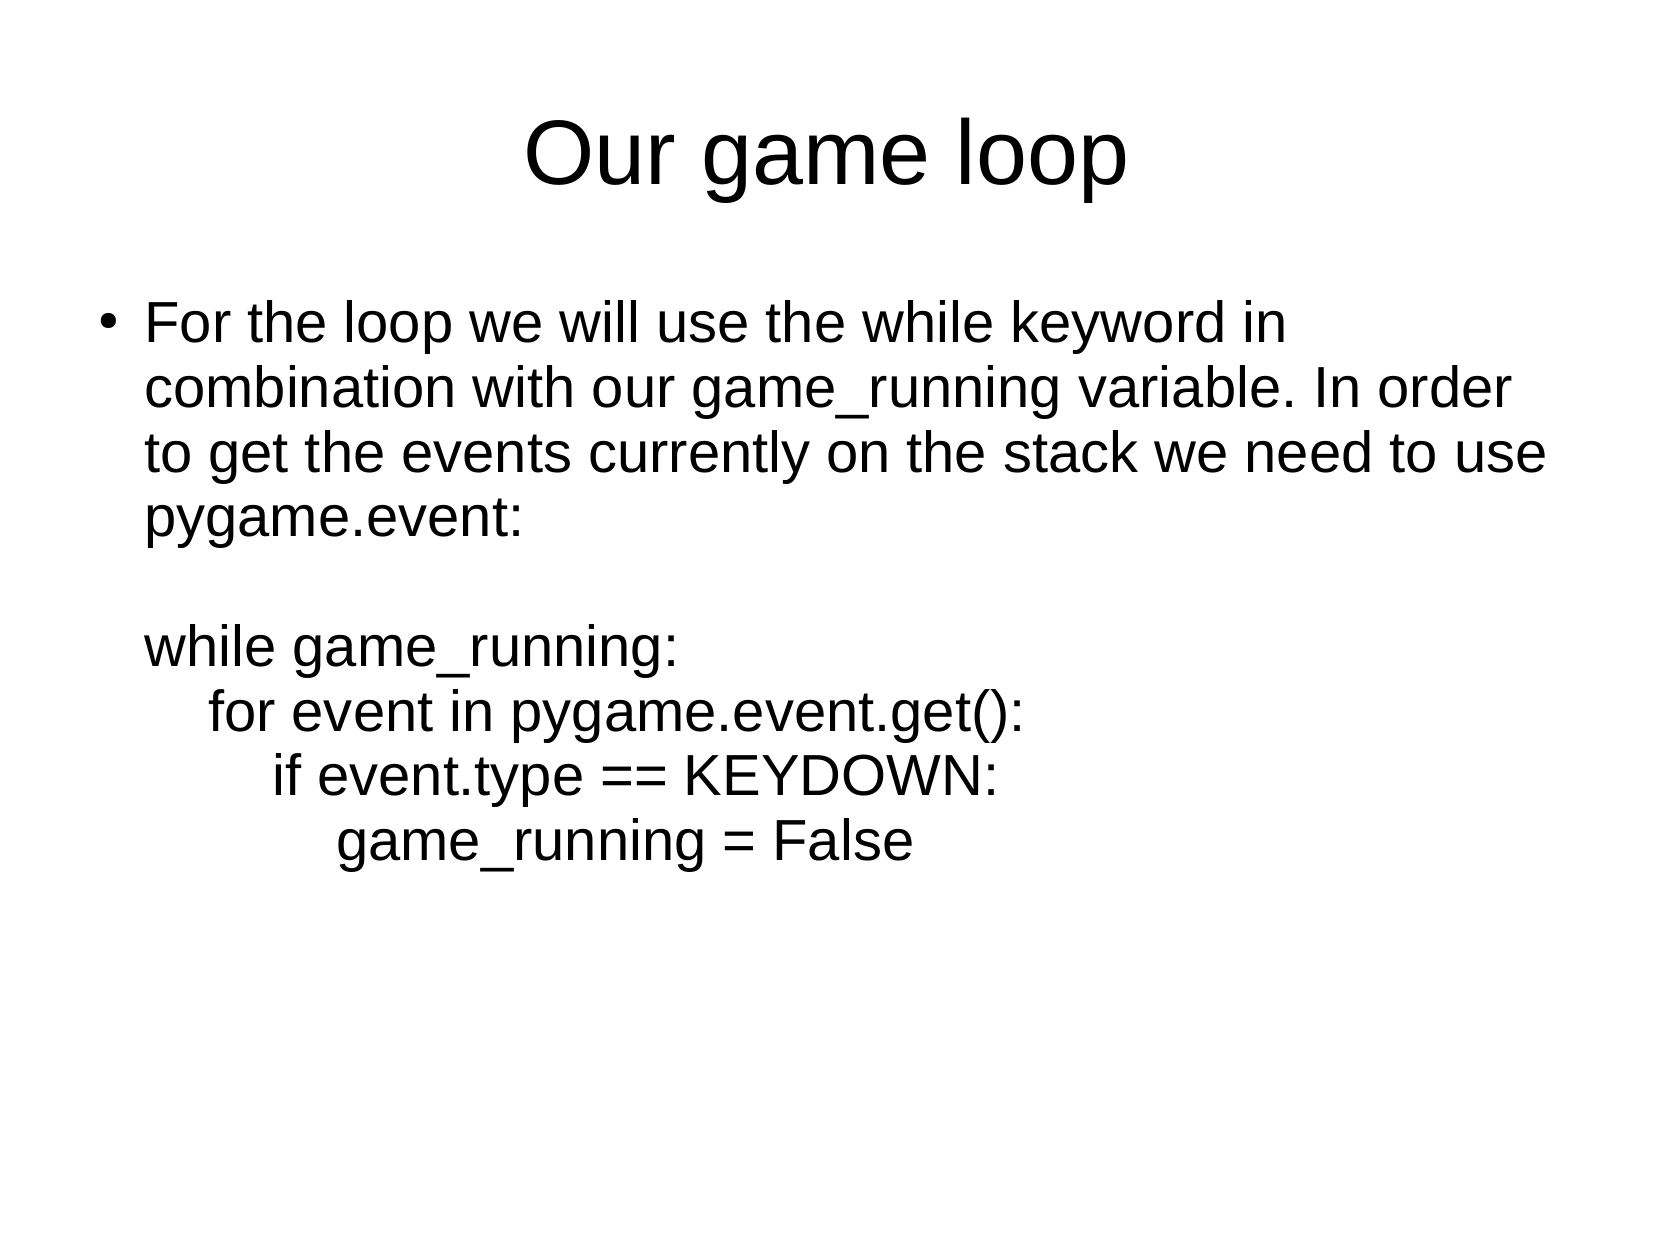

# Our game loop
For the loop we will use the while keyword in combination with our game_running variable. In order to get the events currently on the stack we need to use pygame.event:
while game_running:
 for event in pygame.event.get():
 if event.type == KEYDOWN:
 game_running = False